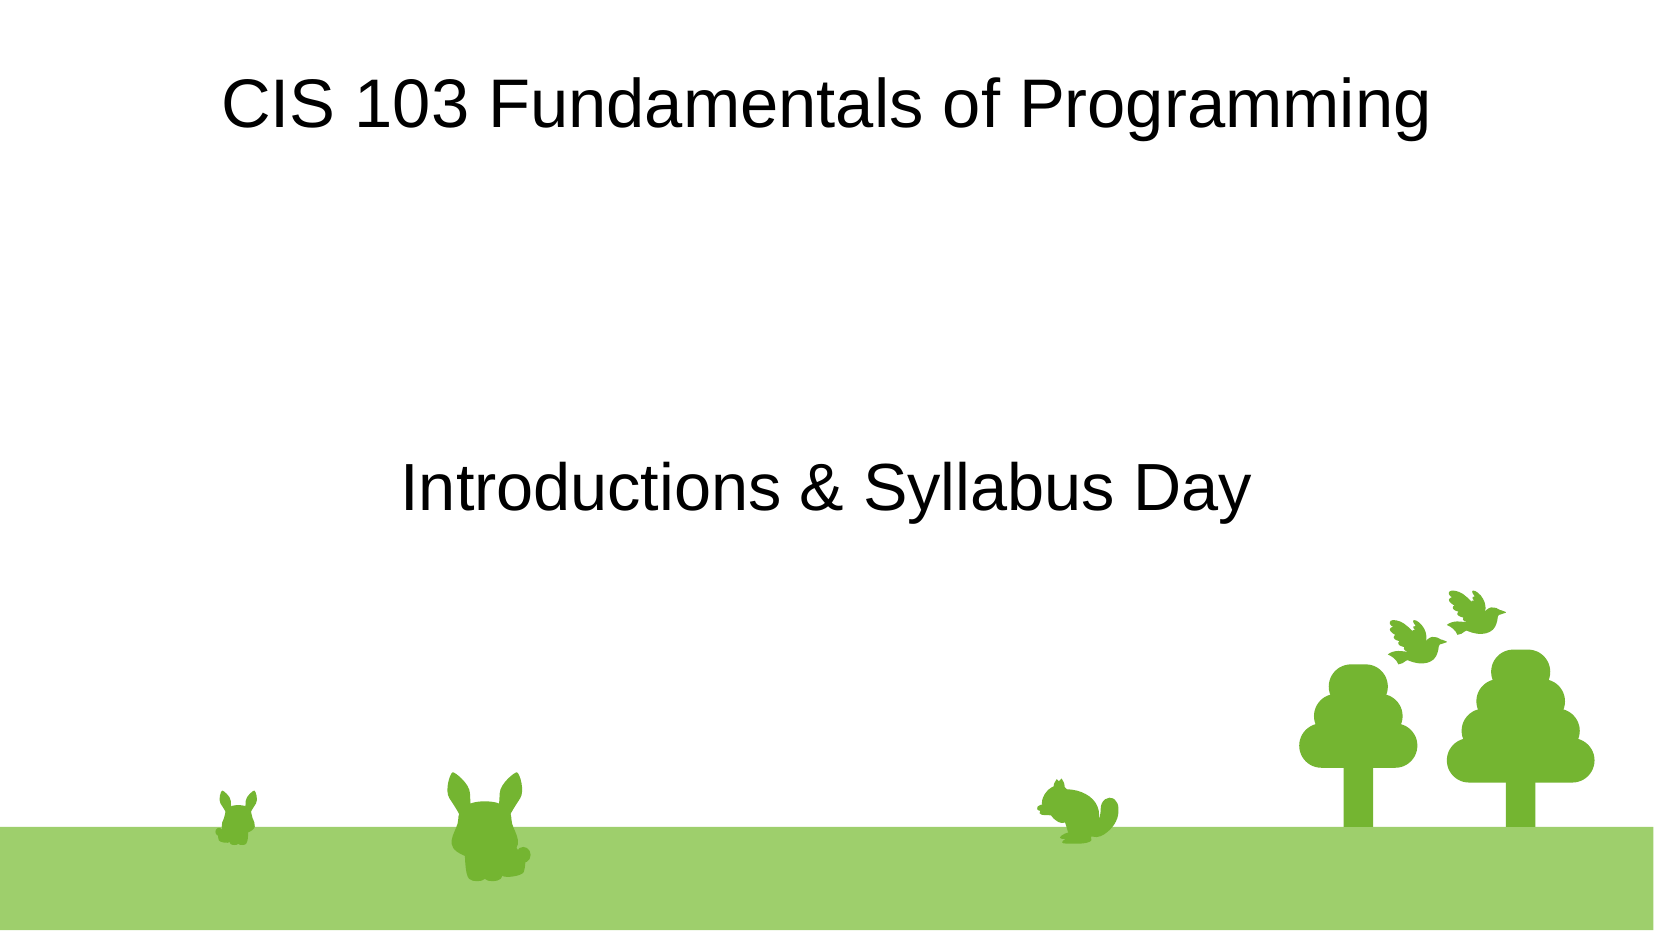

# CIS 103 Fundamentals of Programming
Introductions & Syllabus Day